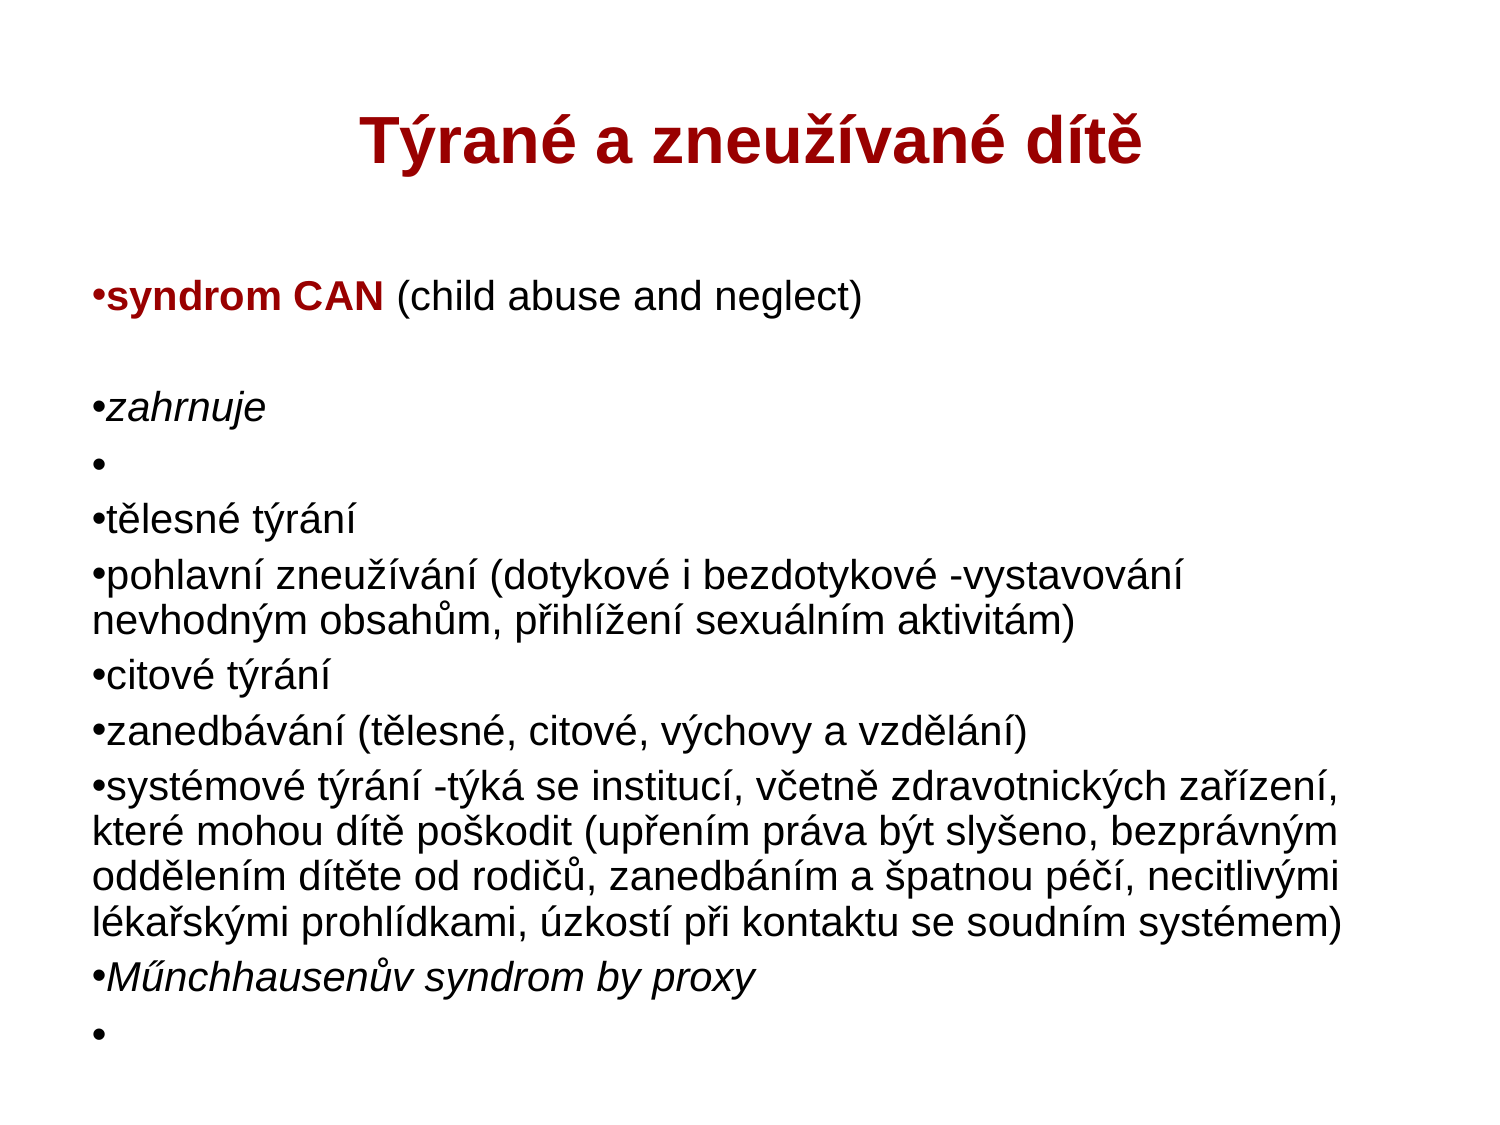

# Týrané a zneužívané dítě
syndrom CAN (child abuse and neglect)
zahrnuje
tělesné týrání
pohlavní zneužívání (dotykové i bezdotykové -vystavování nevhodným obsahům, přihlížení sexuálním aktivitám)
citové týrání
zanedbávání (tělesné, citové, výchovy a vzdělání)
systémové týrání -týká se institucí, včetně zdravotnických zařízení, které mohou dítě poškodit (upřením práva být slyšeno, bezprávným oddělením dítěte od rodičů, zanedbáním a špatnou péčí, necitlivými lékařskými prohlídkami, úzkostí při kontaktu se soudním systémem)
Műnchhausenův syndrom by proxy